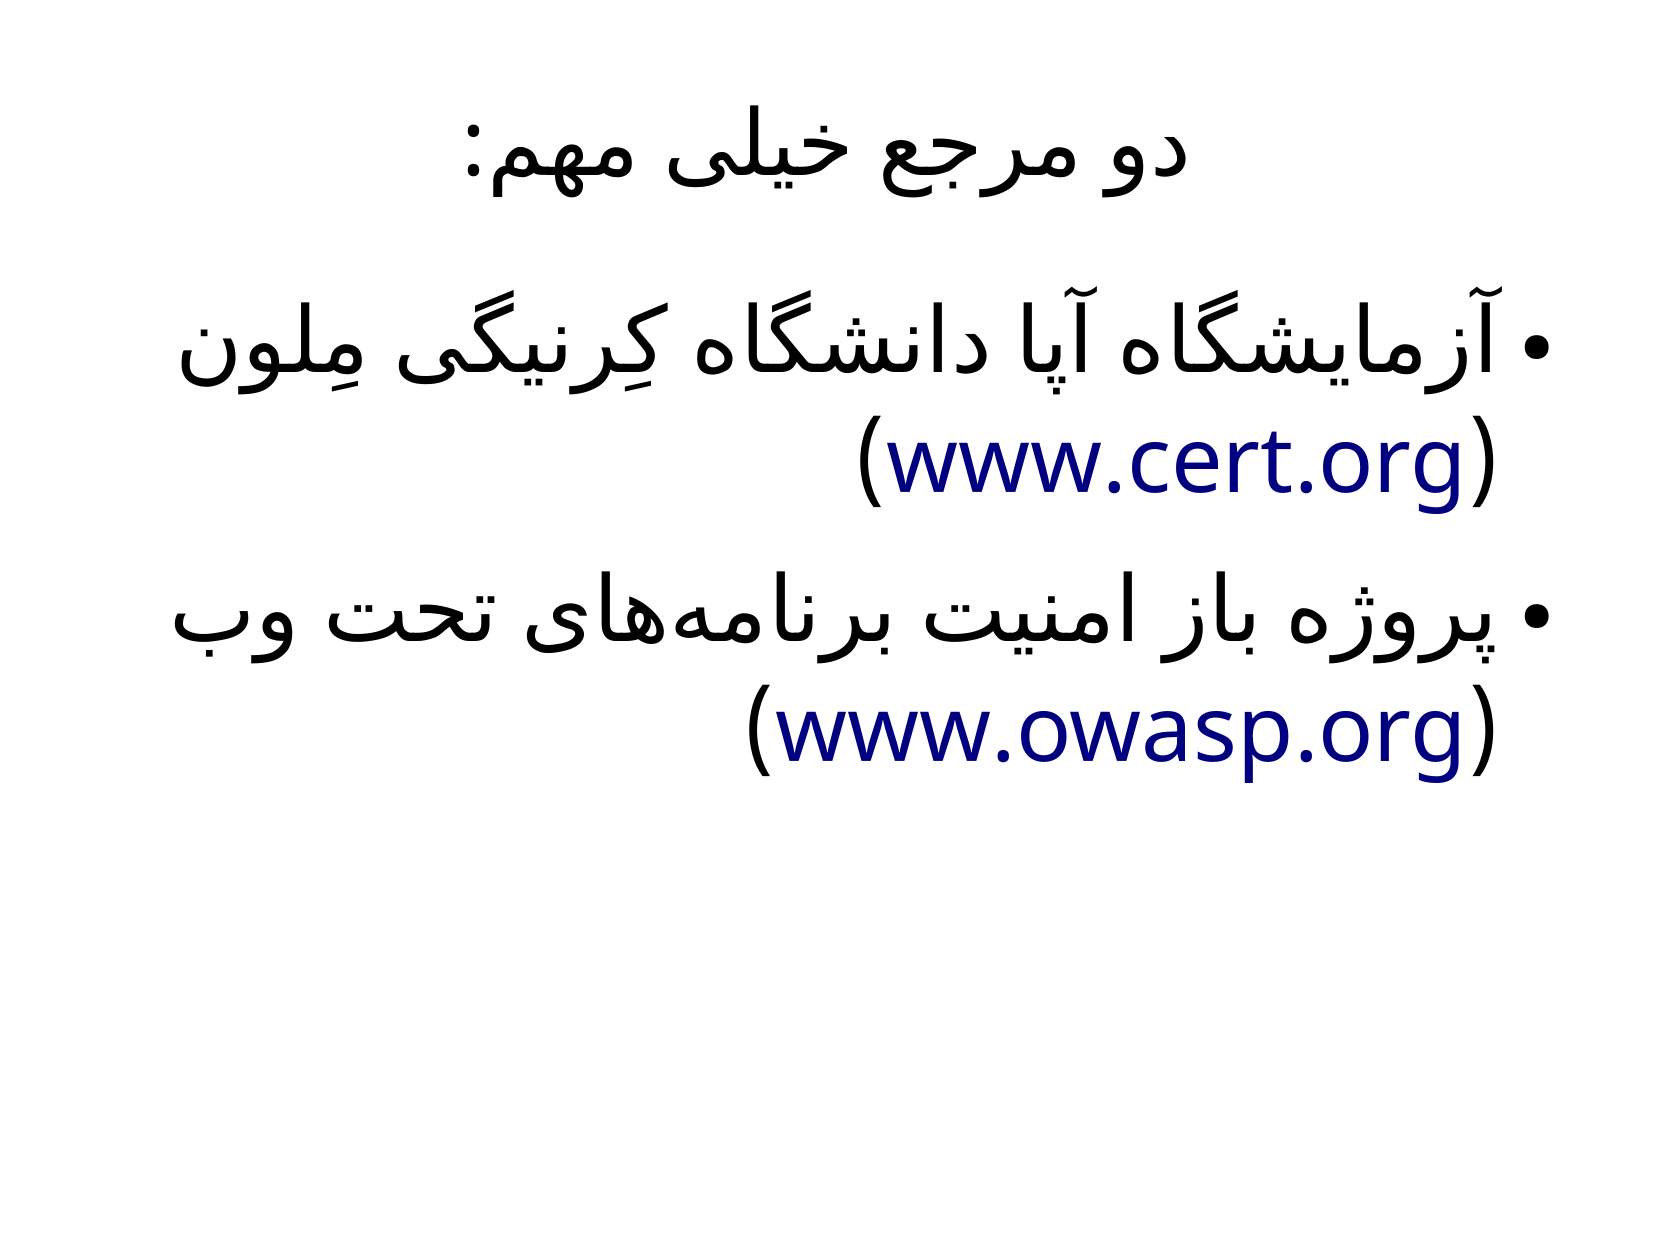

# دو مرجع خیلی مهم:
آزمایشگاه آپا دانشگاه کِرنیگی مِلون
(www.cert.org)
پروژه باز امنیت برنامه‌های تحت وب
(www.owasp.org)